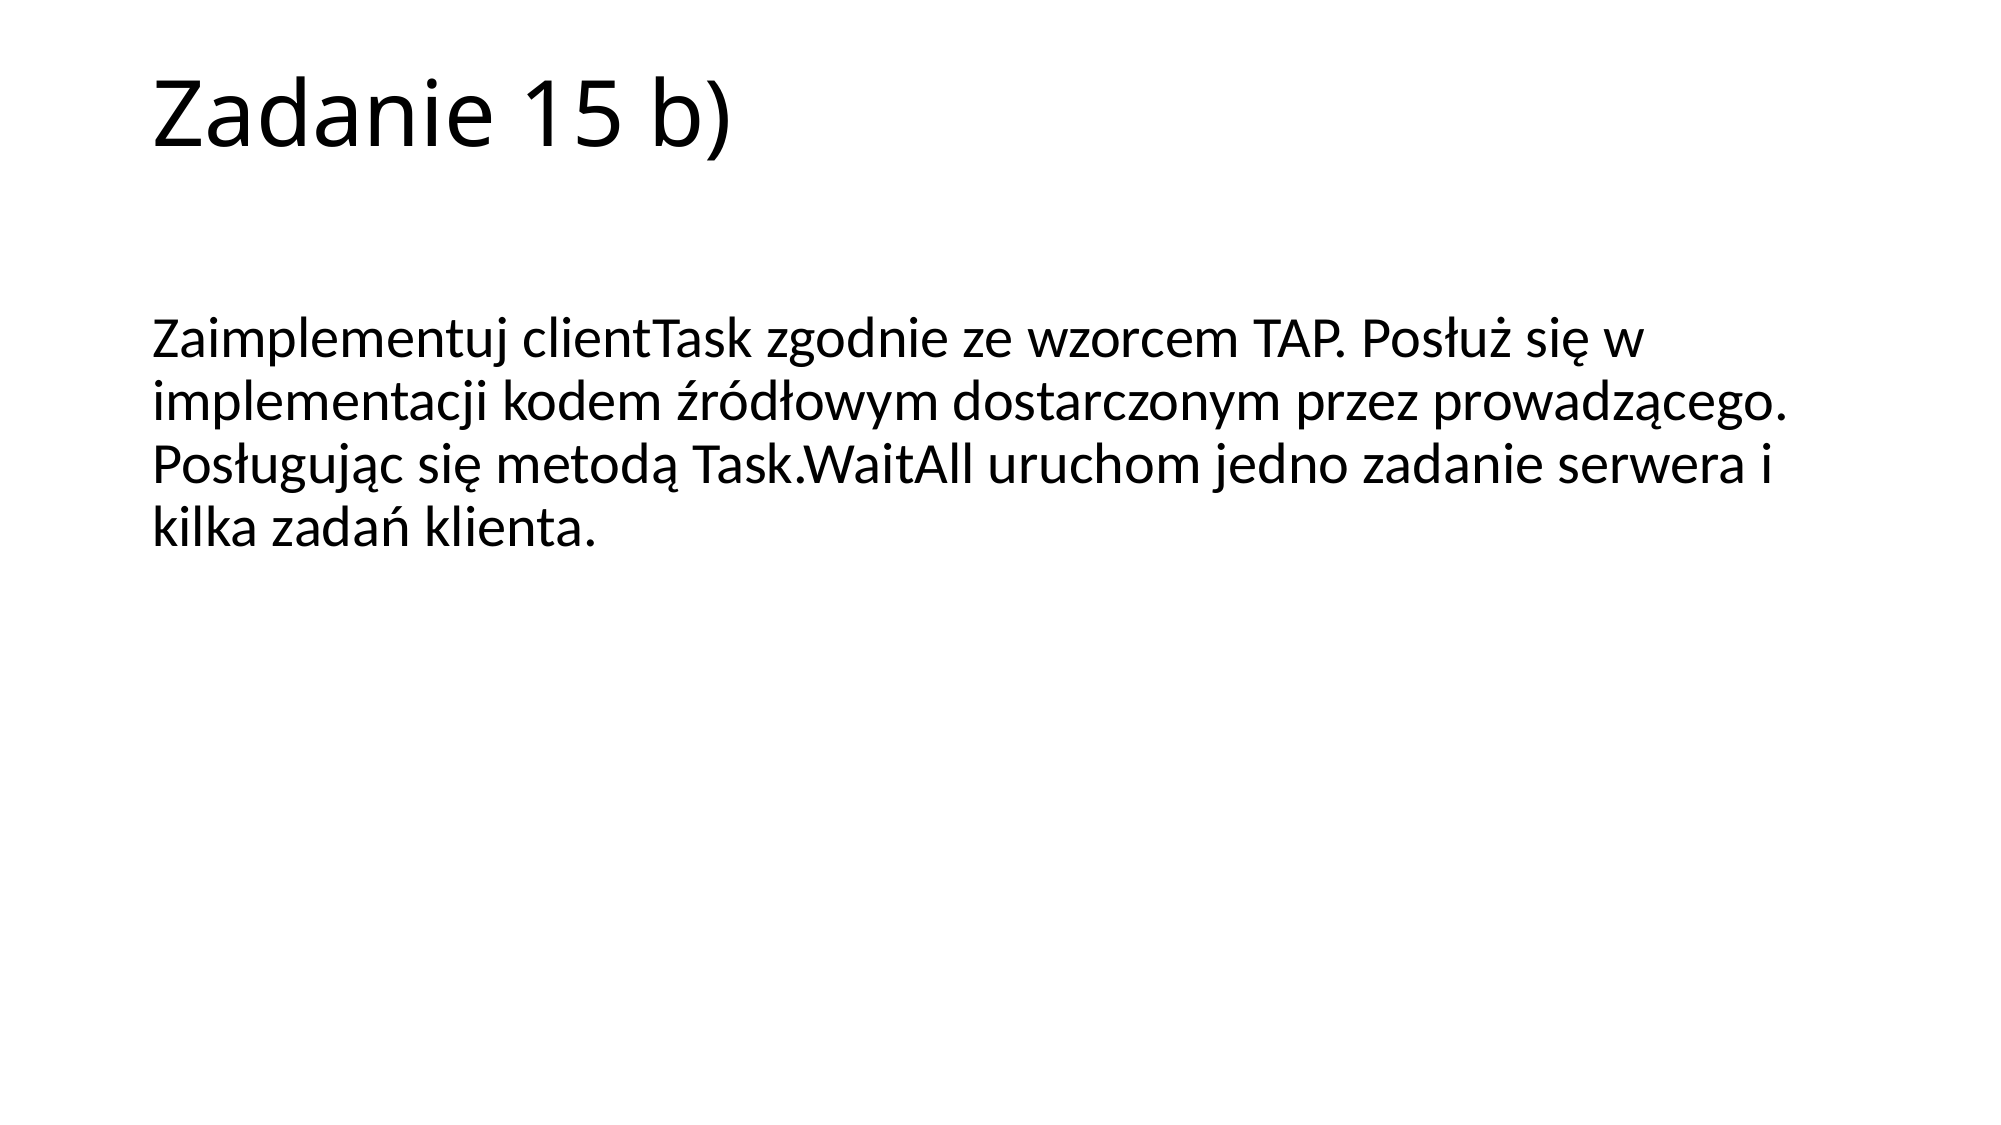

# Zadanie 15 b)
Zaimplementuj clientTask zgodnie ze wzorcem TAP. Posłuż się w implementacji kodem źródłowym dostarczonym przez prowadzącego. Posługując się metodą Task.WaitAll uruchom jedno zadanie serwera i kilka zadań klienta.